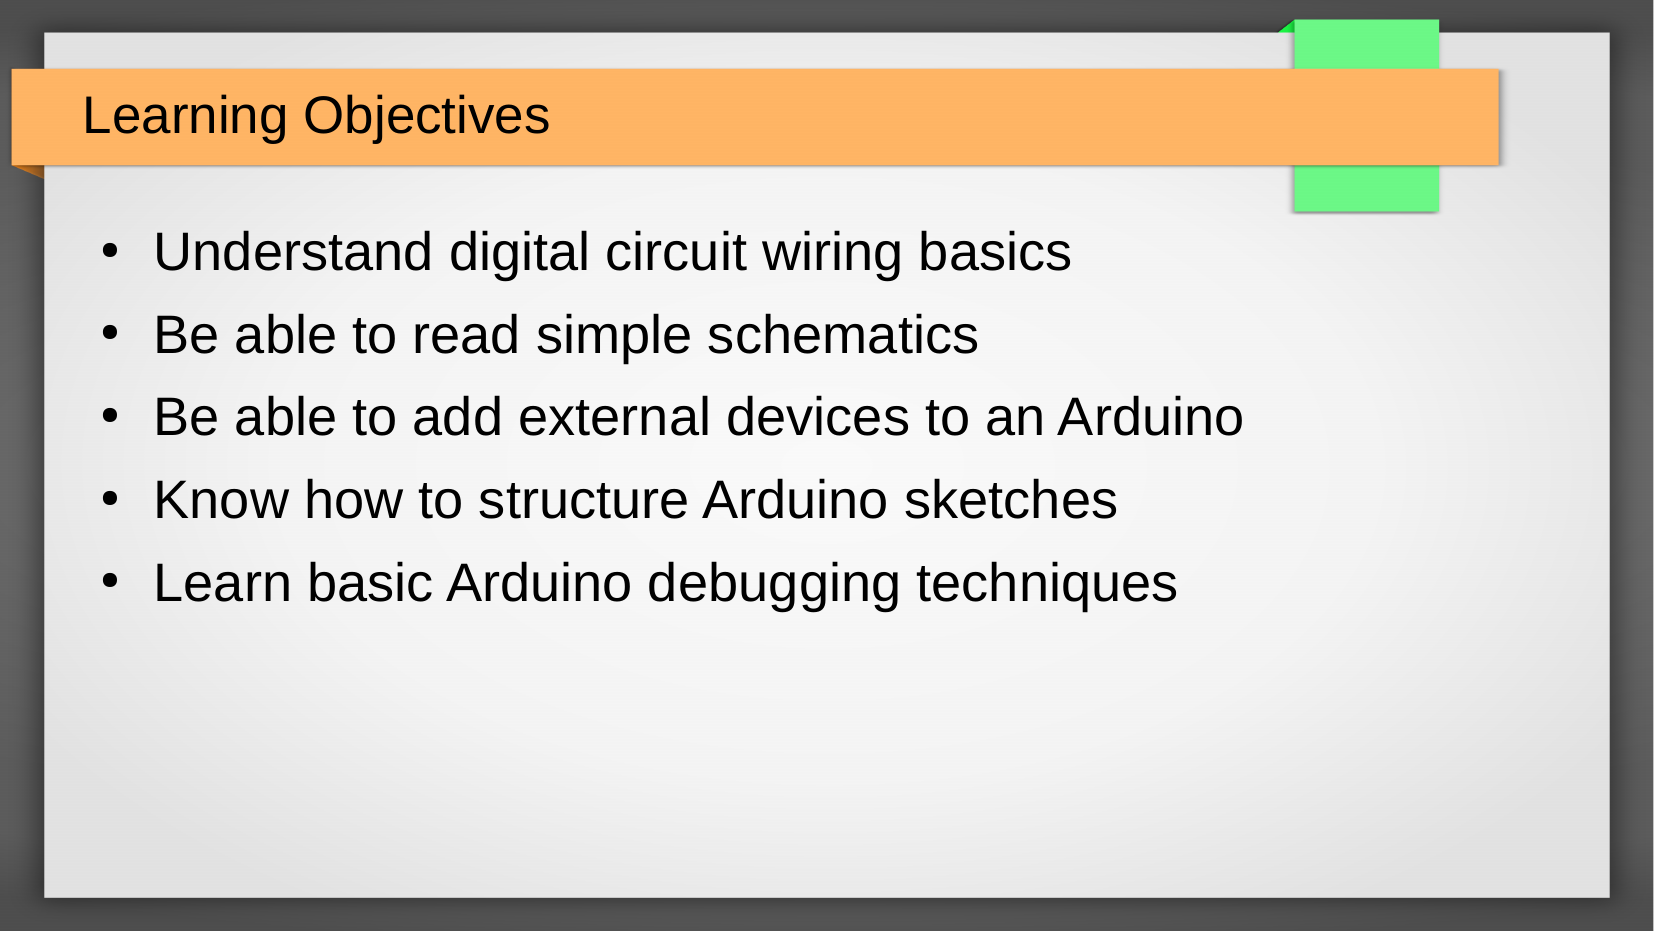

# Learning Objectives
Understand digital circuit wiring basics
Be able to read simple schematics
Be able to add external devices to an Arduino
Know how to structure Arduino sketches
Learn basic Arduino debugging techniques